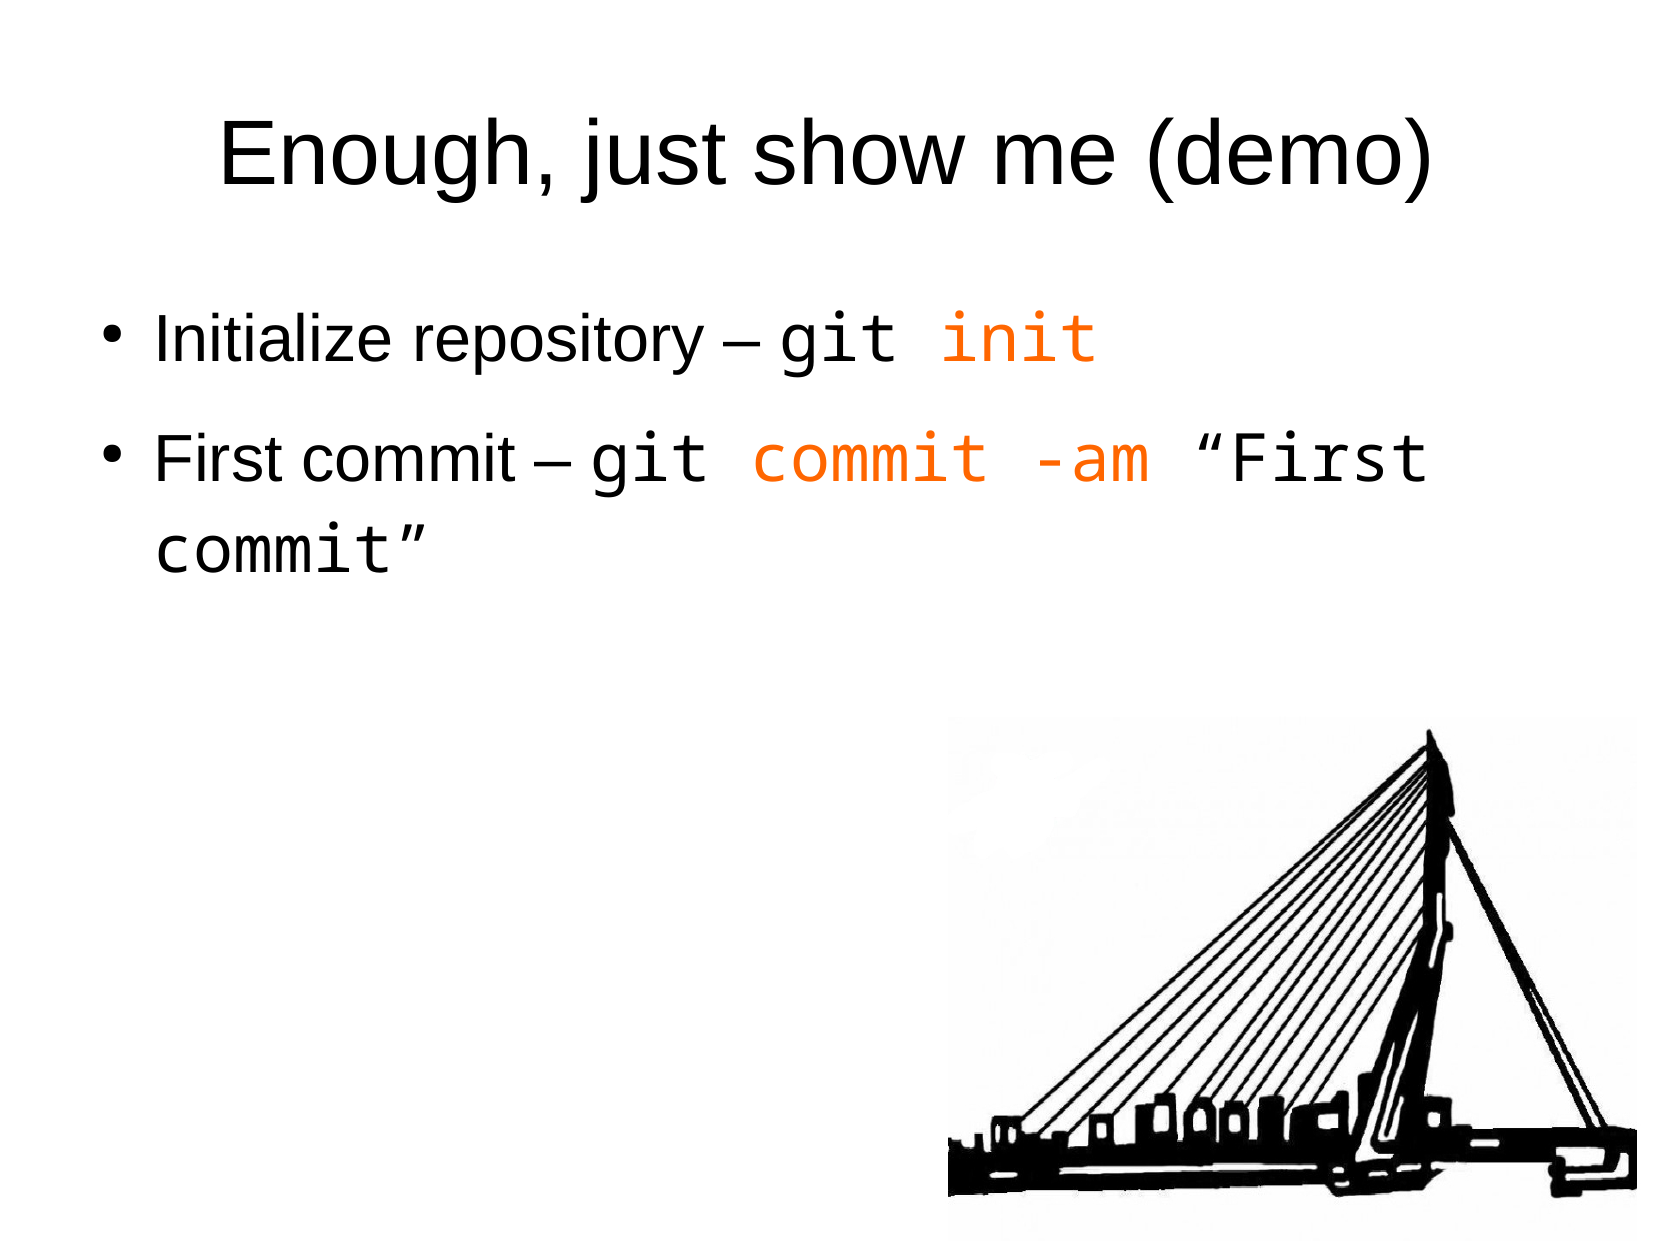

# Enough, just show me (demo)
Initialize repository – git init
First commit – git commit -am “First commit”